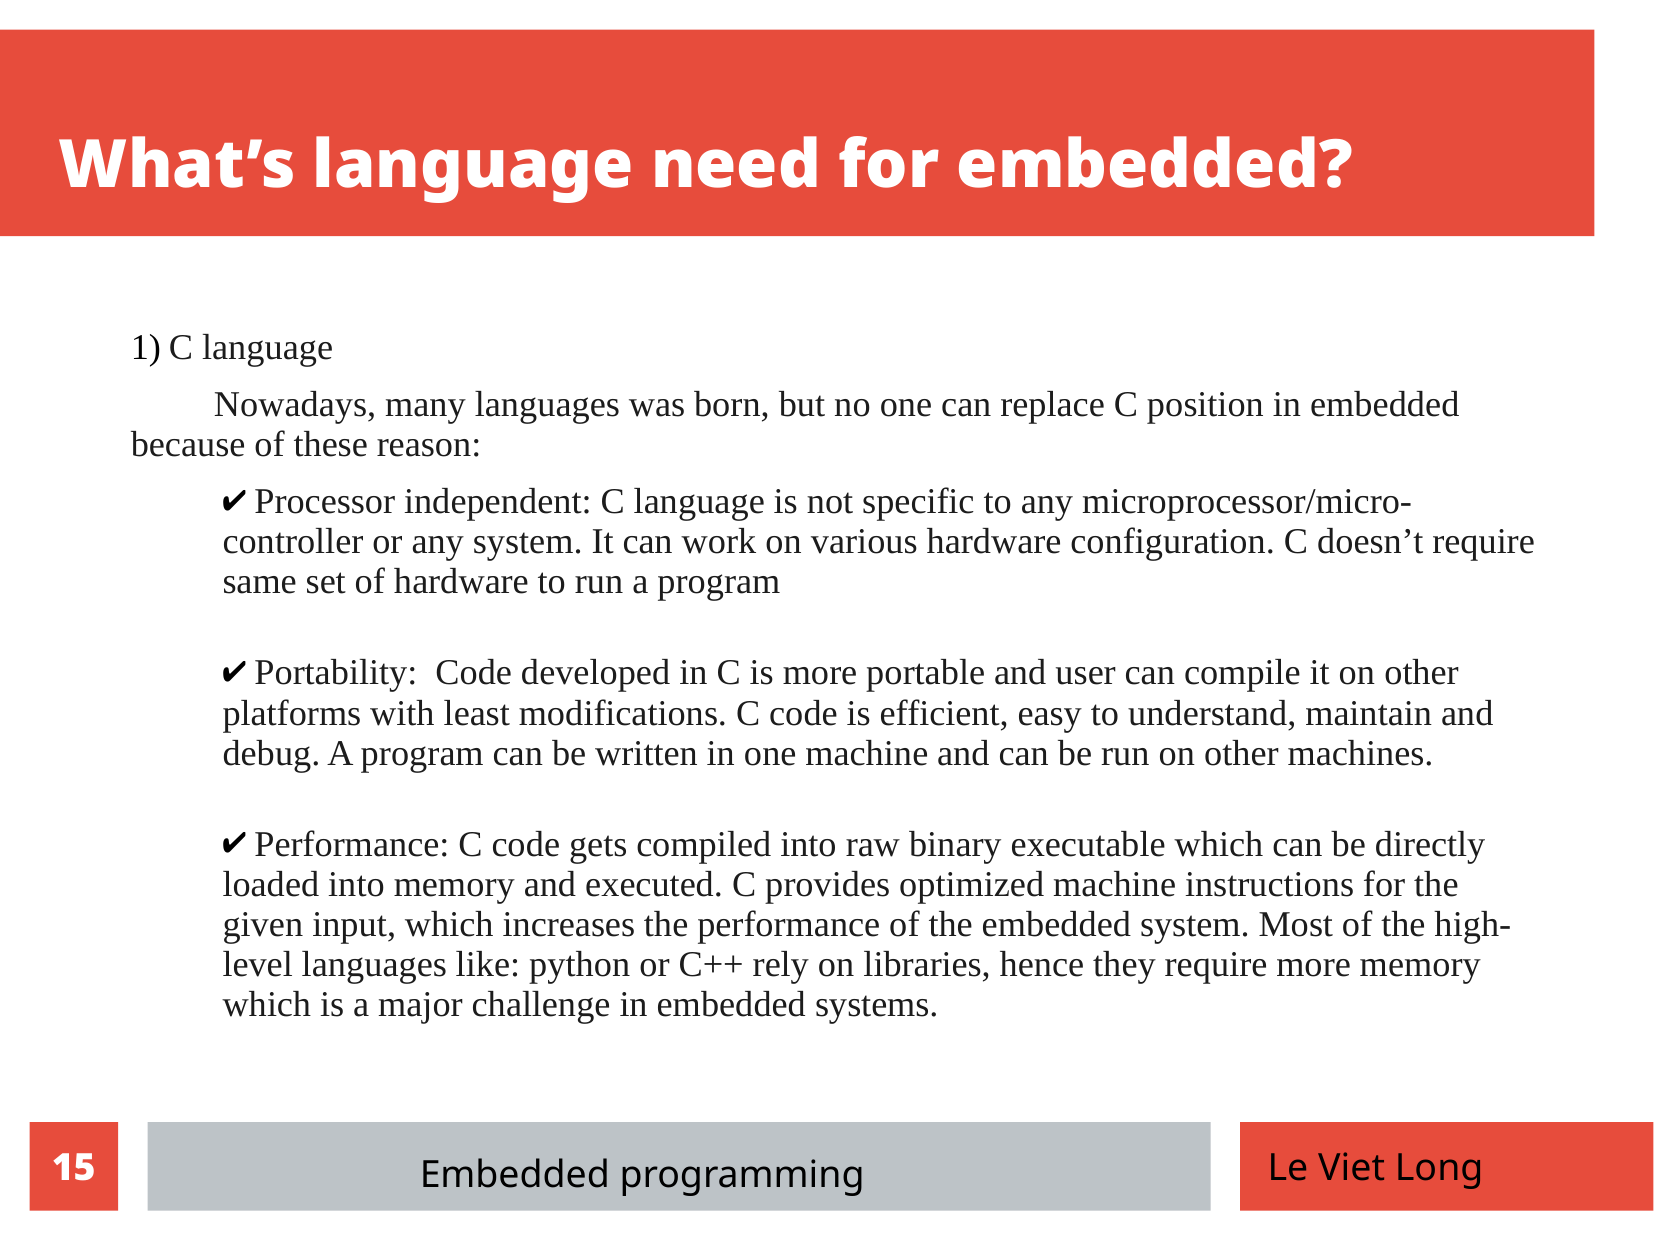

# What’s language need for embedded?
 C language
 Nowadays, many languages was born, but no one can replace C position in embedded because of these reason:
 Processor independent: C language is not specific to any microprocessor/micro-controller or any system. It can work on various hardware configuration. C doesn’t require same set of hardware to run a program
 Portability: Code developed in C is more portable and user can compile it on other platforms with least modifications. C code is efficient, easy to understand, maintain and debug. A program can be written in one machine and can be run on other machines.
 Performance: C code gets compiled into raw binary executable which can be directly loaded into memory and executed. C provides optimized machine instructions for the given input, which increases the performance of the embedded system. Most of the high-level languages like: python or C++ rely on libraries, hence they require more memory which is a major challenge in embedded systems.
15
Le Viet Long
Embedded programming